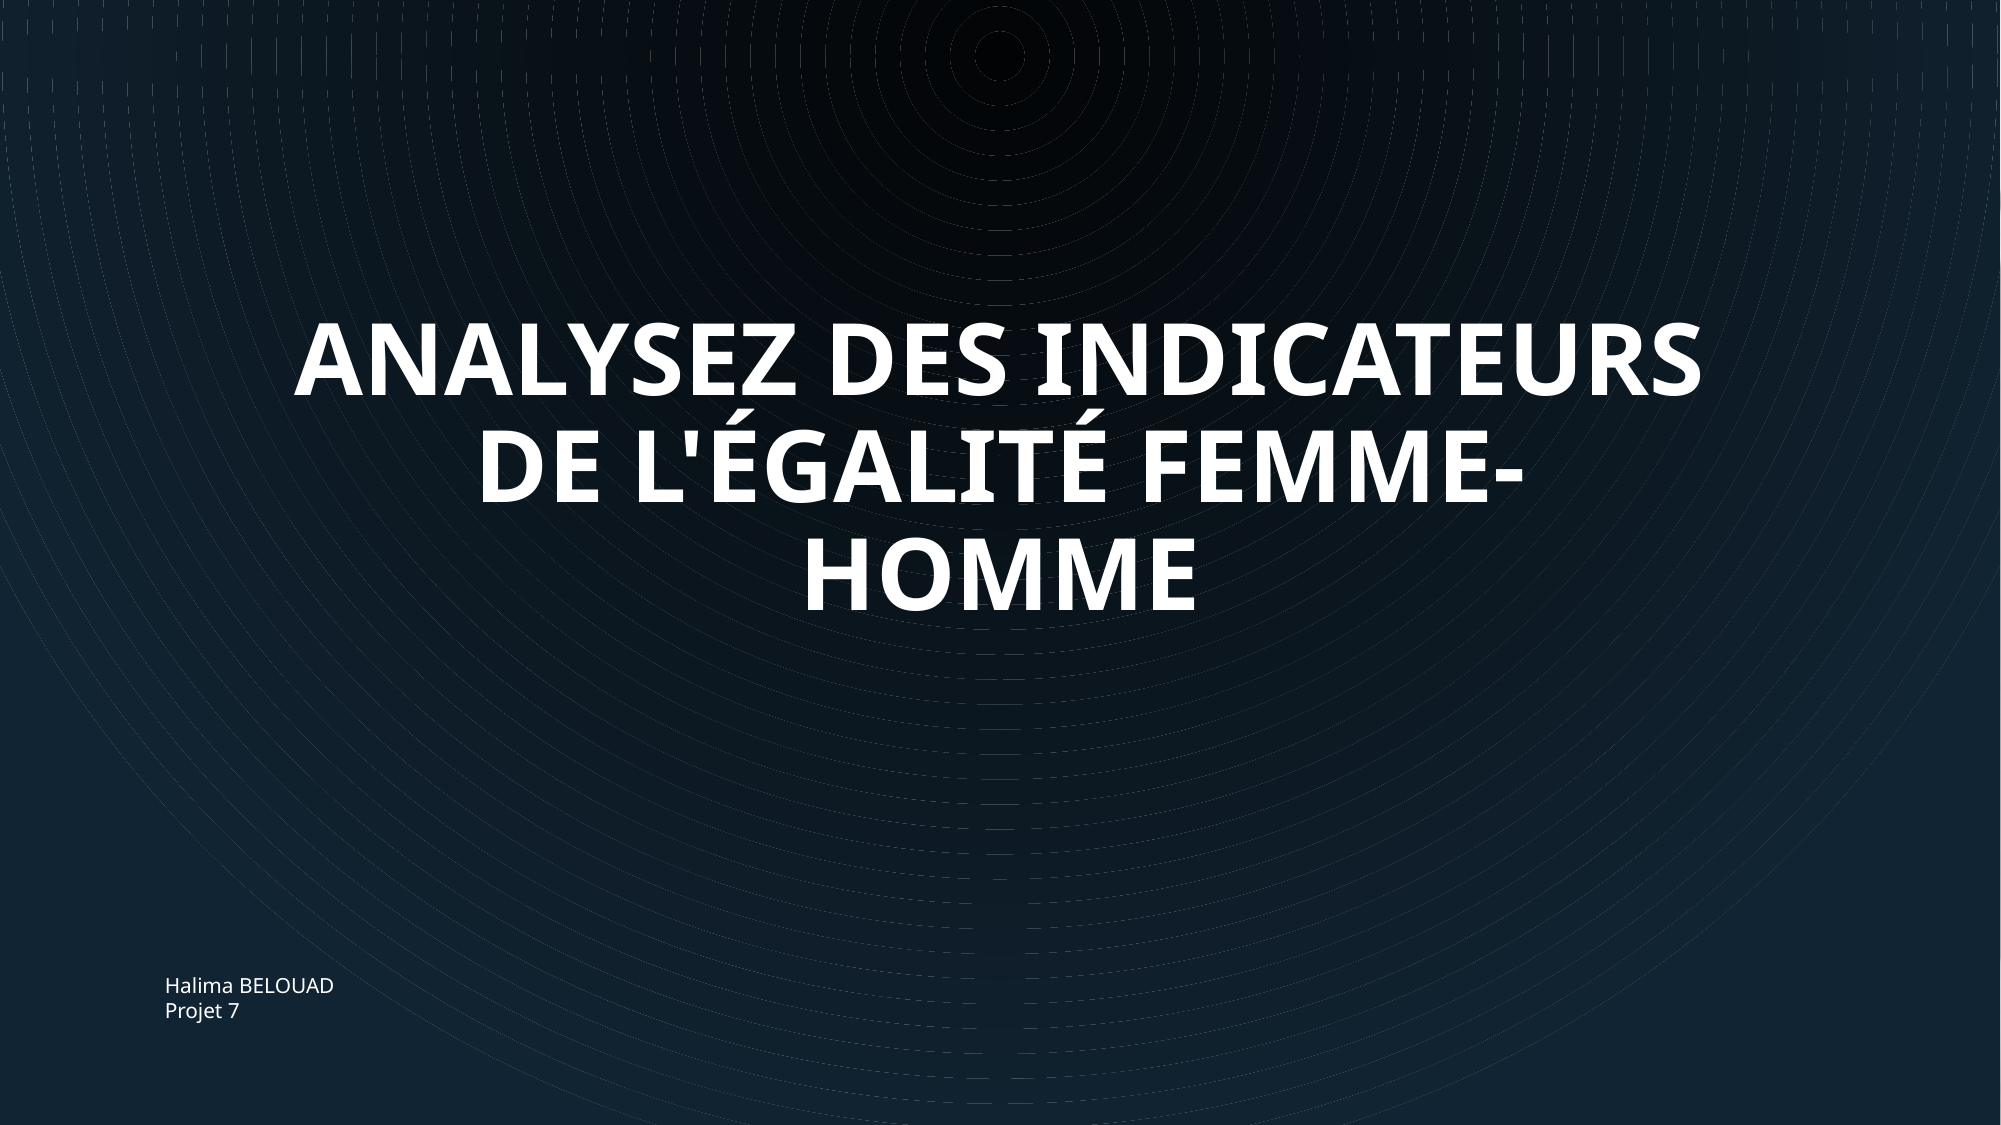

# Analysez des indicateurs de l'égalité femme-homme
Halima BELOUAD
Projet 7